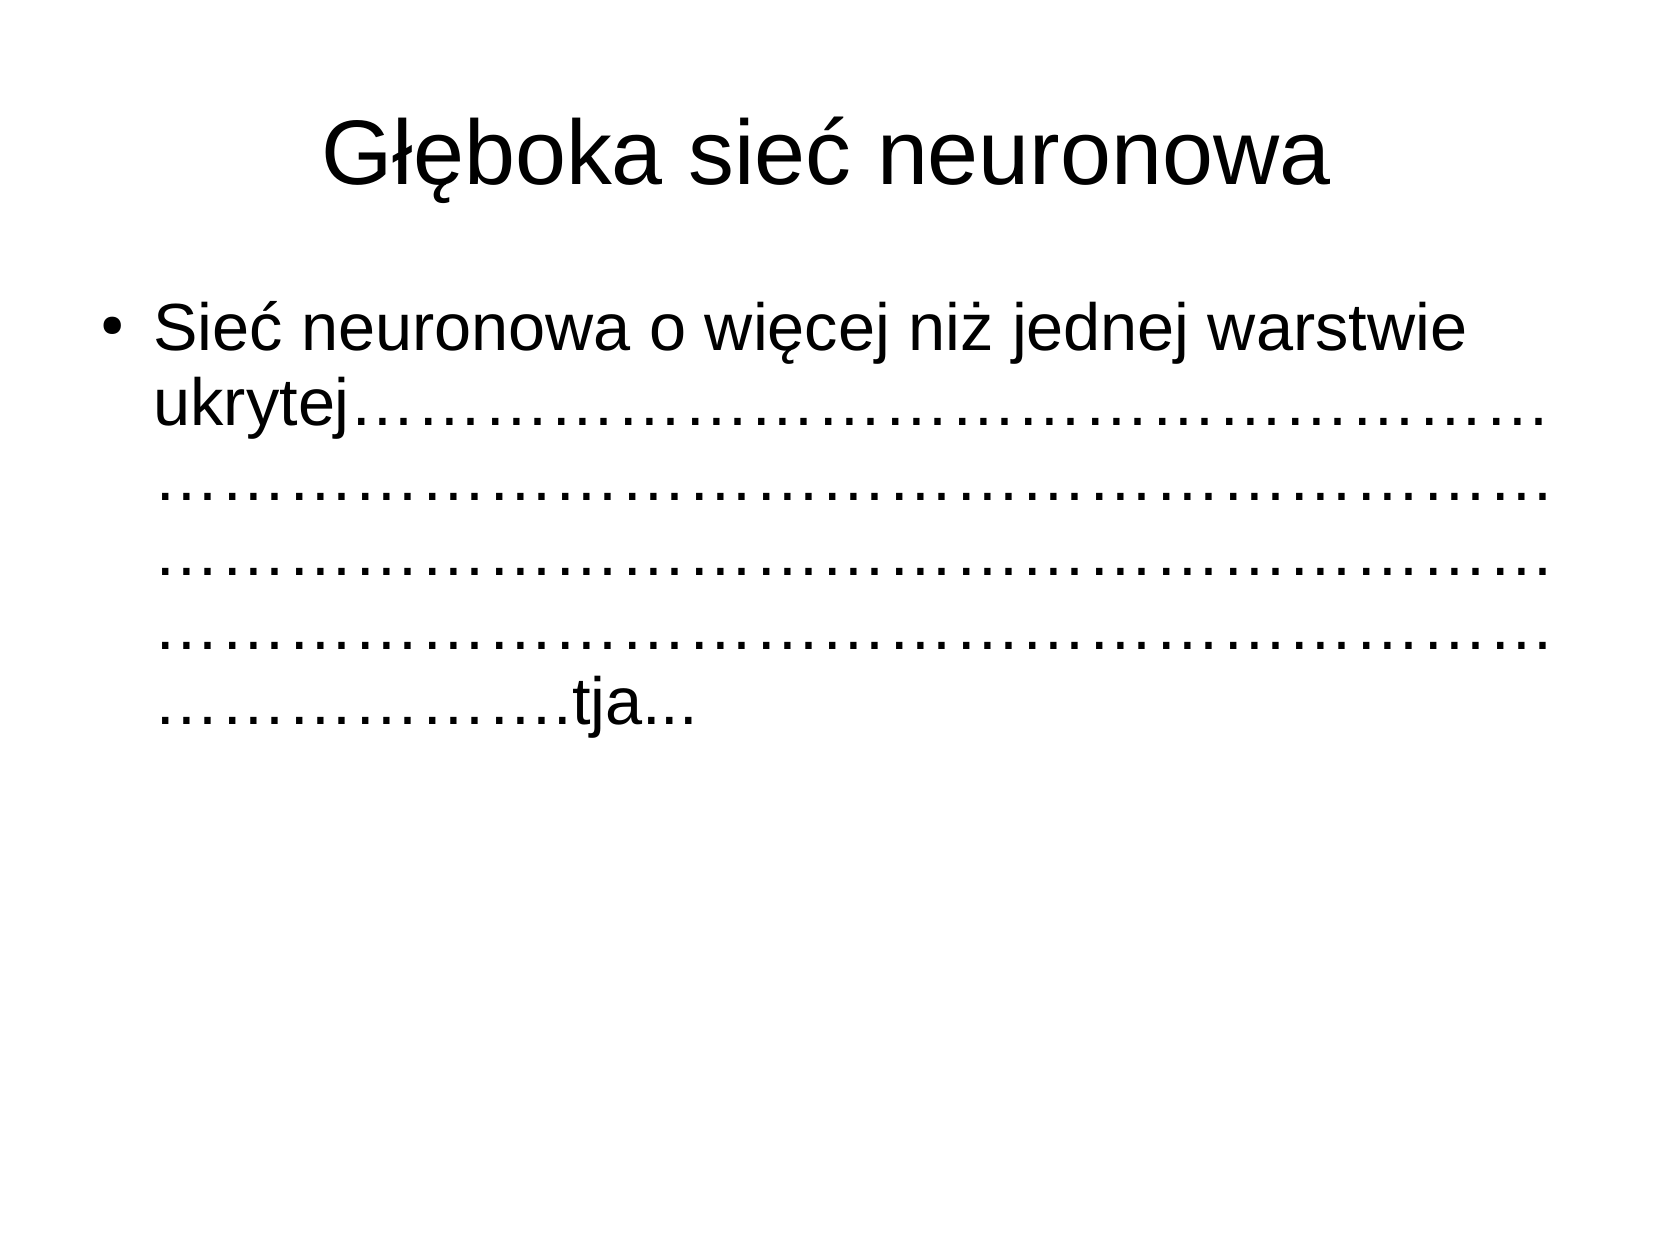

# Głęboka sieć neuronowa
Sieć neuronowa o więcej niż jednej warstwie ukrytej……………………………………………………………………………………………………………………………………………………………………………………………………………………………………….tja...